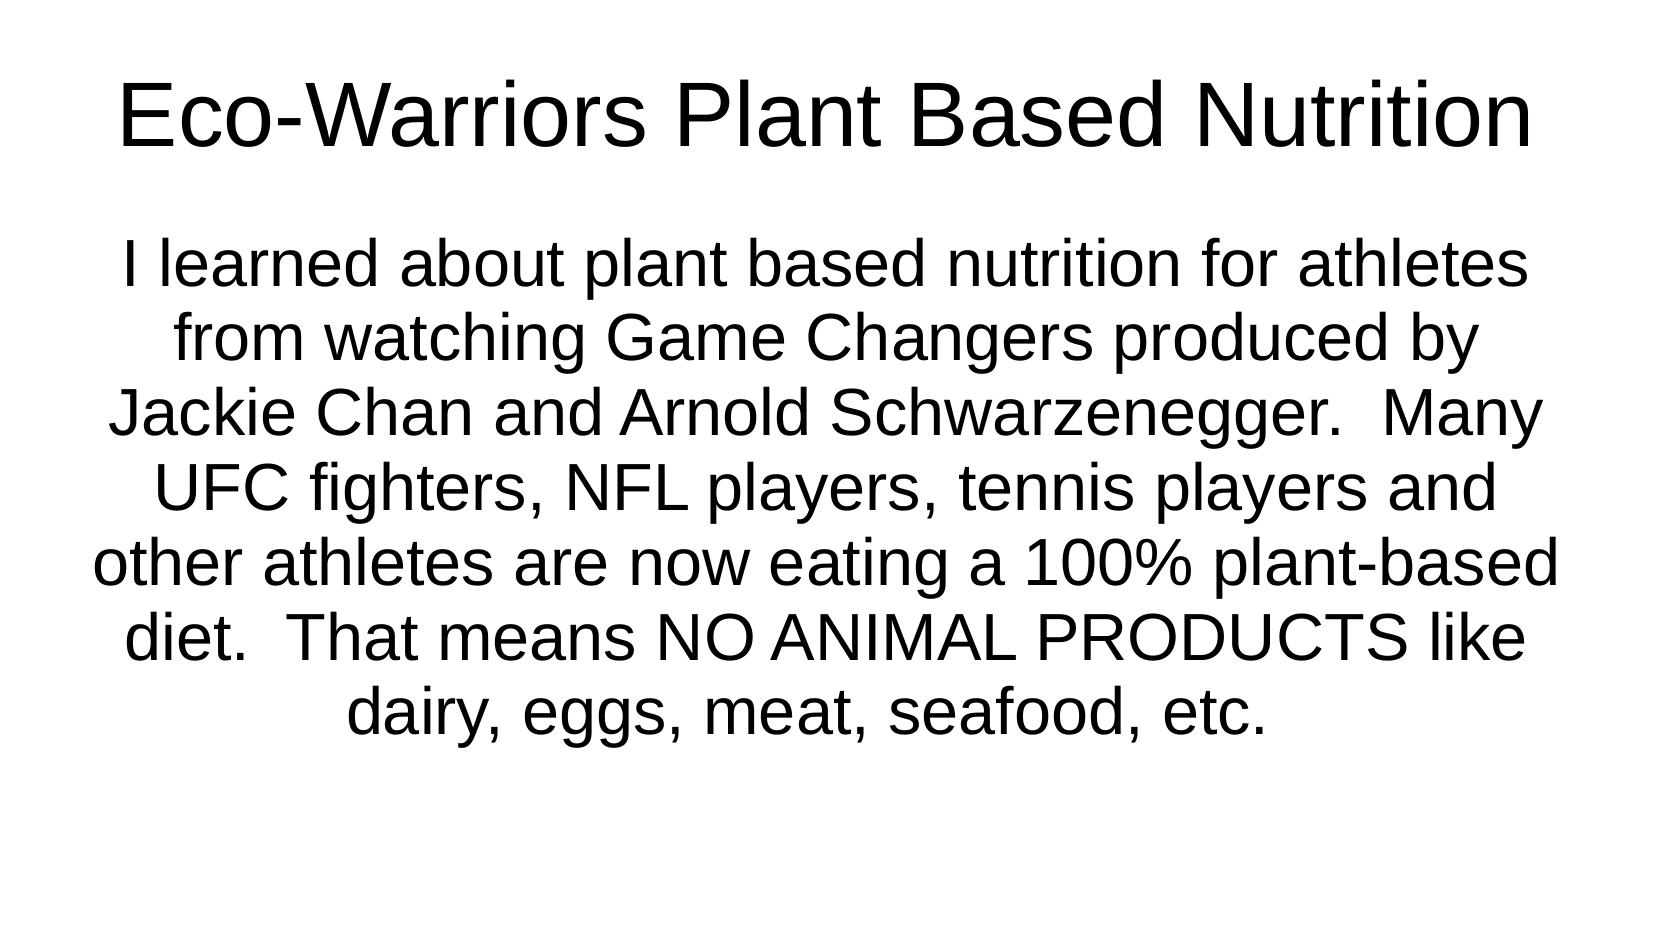

# Eco-Warriors Plant Based Nutrition
I learned about plant based nutrition for athletes from watching Game Changers produced by Jackie Chan and Arnold Schwarzenegger. Many UFC fighters, NFL players, tennis players and other athletes are now eating a 100% plant-based diet. That means NO ANIMAL PRODUCTS like dairy, eggs, meat, seafood, etc.